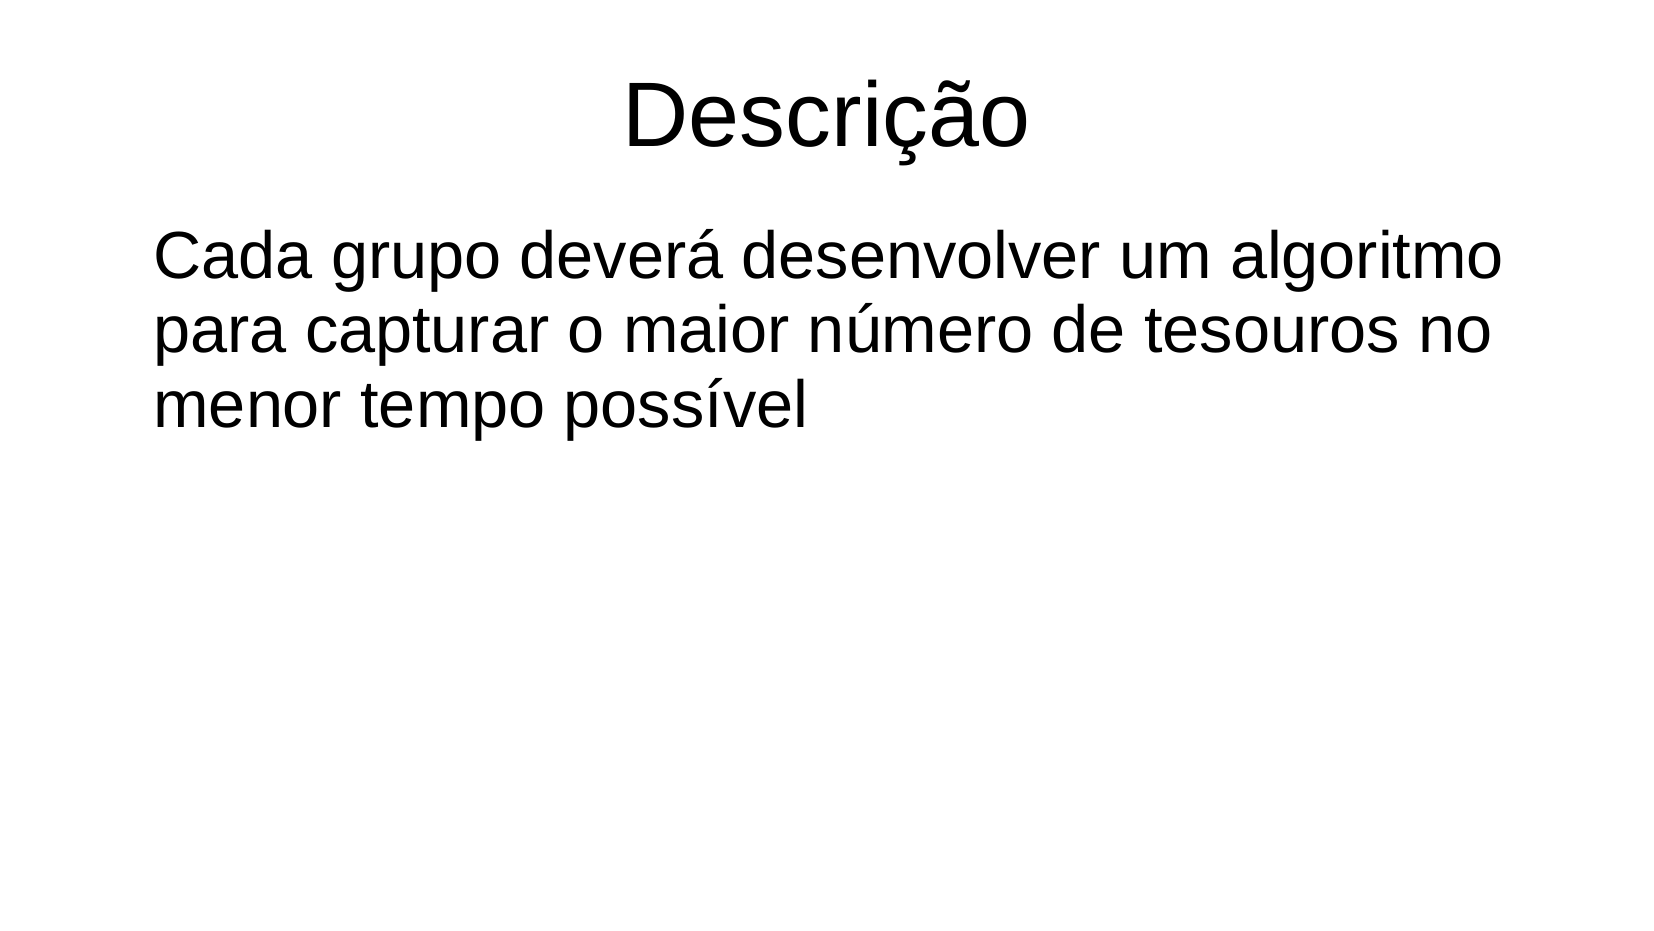

# Descrição
Cada grupo deverá desenvolver um algoritmo para capturar o maior número de tesouros no menor tempo possível